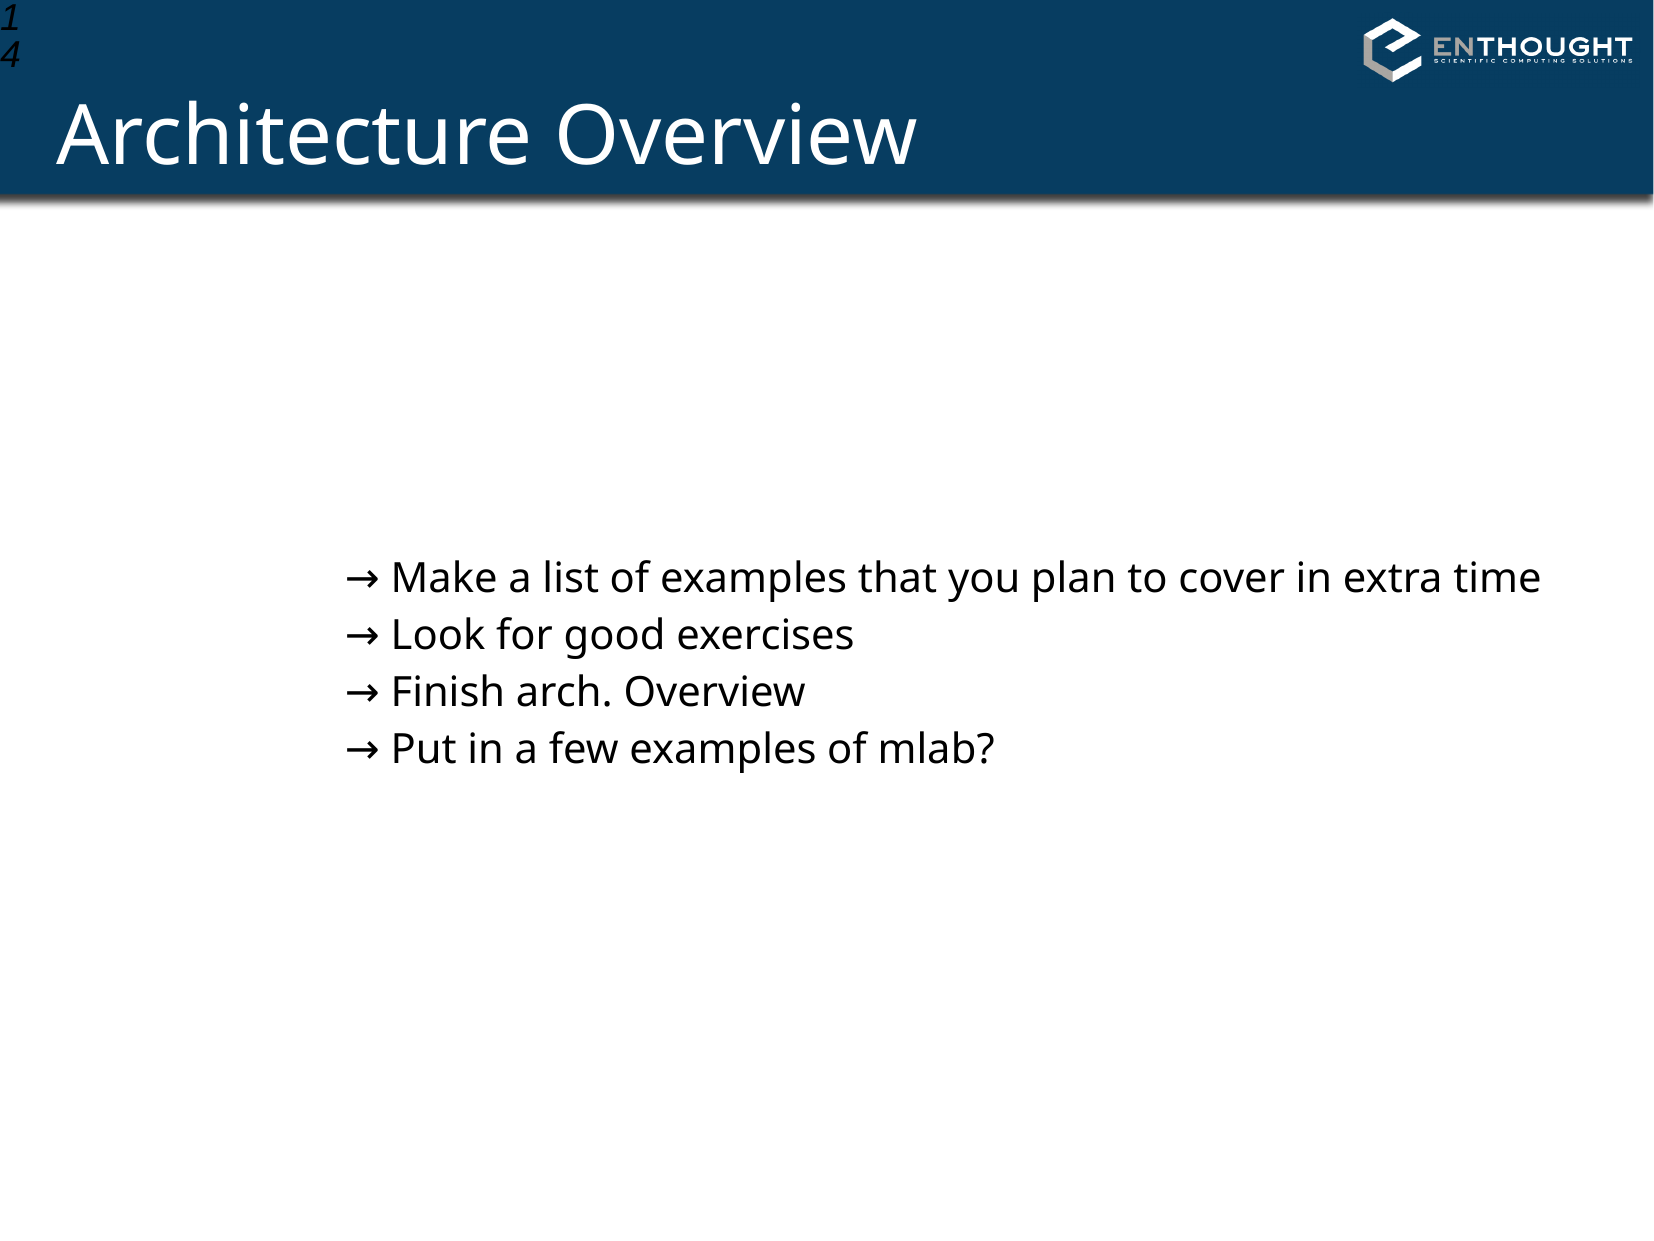

# Architecture Overview
→ Make a list of examples that you plan to cover in extra time
→ Look for good exercises
→ Finish arch. Overview
→ Put in a few examples of mlab?